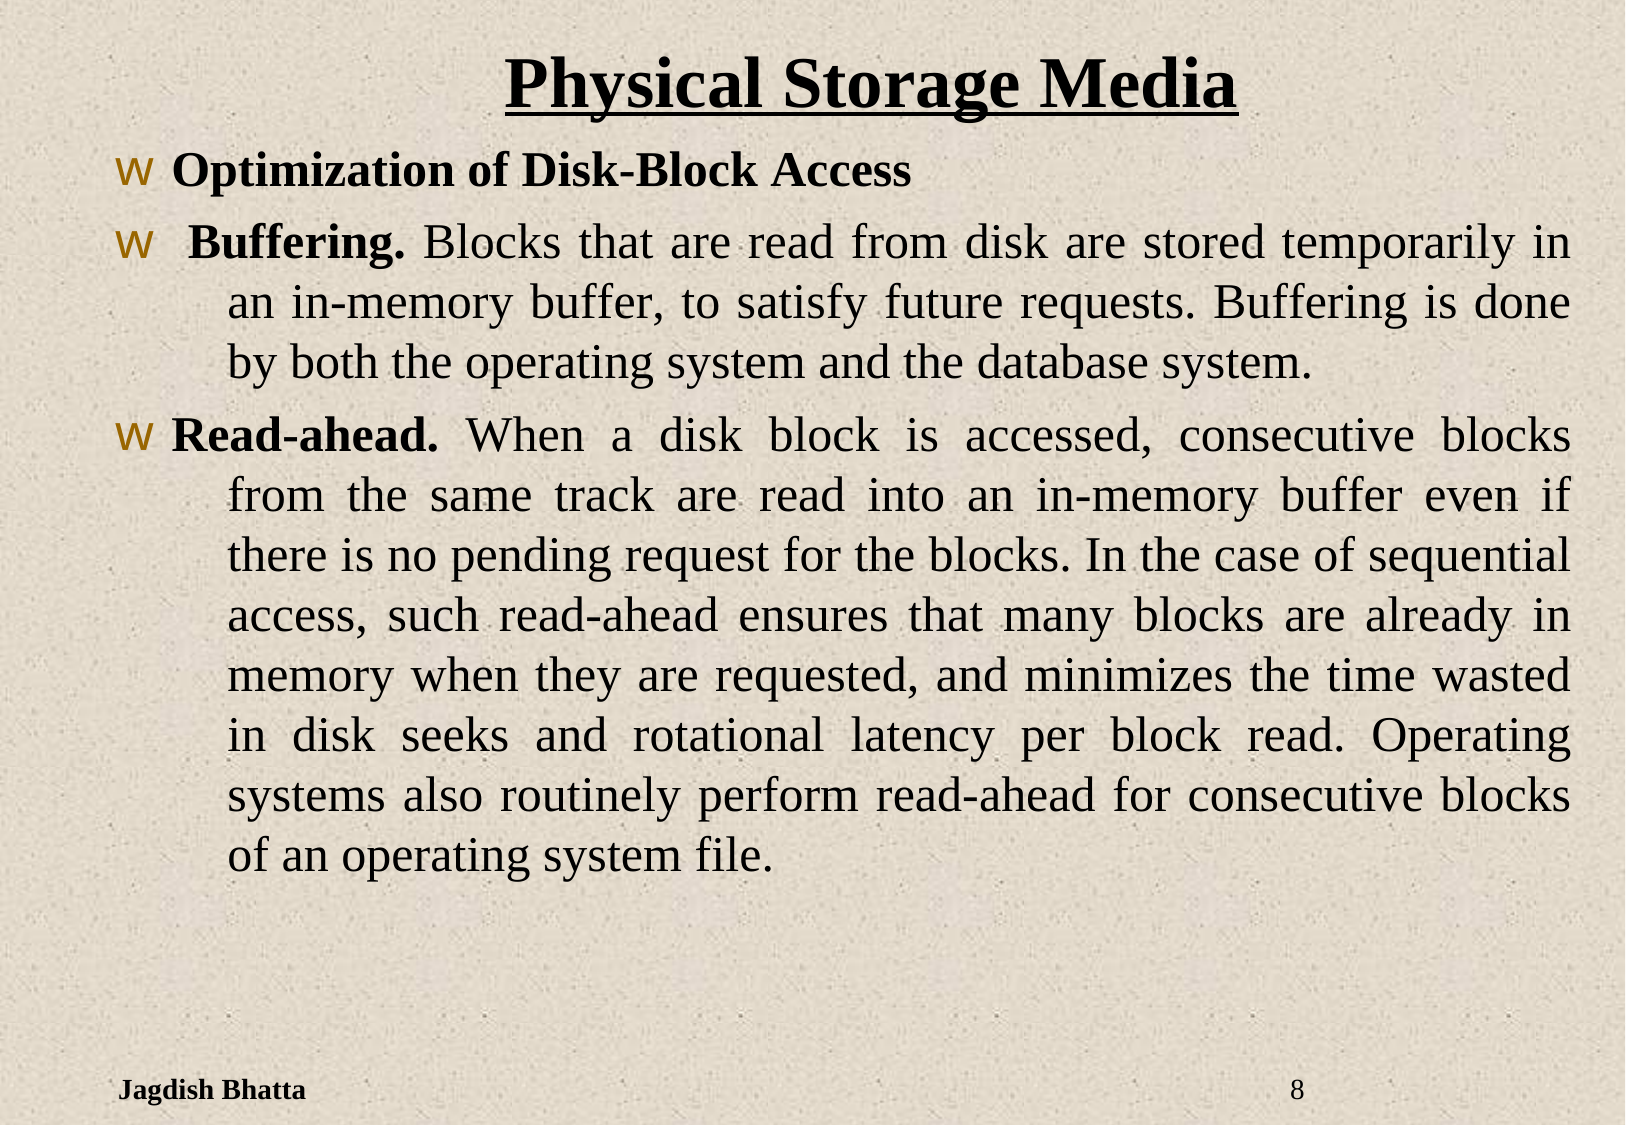

# Physical Storage Media
Optimization of Disk-Block Access
 Buffering. Blocks that are read from disk are stored temporarily in an in-memory buffer, to satisfy future requests. Buffering is done by both the operating system and the database system.
Read-ahead. When a disk block is accessed, consecutive blocks from the same track are read into an in-memory buffer even if there is no pending request for the blocks. In the case of sequential access, such read-ahead ensures that many blocks are already in memory when they are requested, and minimizes the time wasted in disk seeks and rotational latency per block read. Operating systems also routinely perform read-ahead for consecutive blocks of an operating system file.
Jagdish Bhatta
7